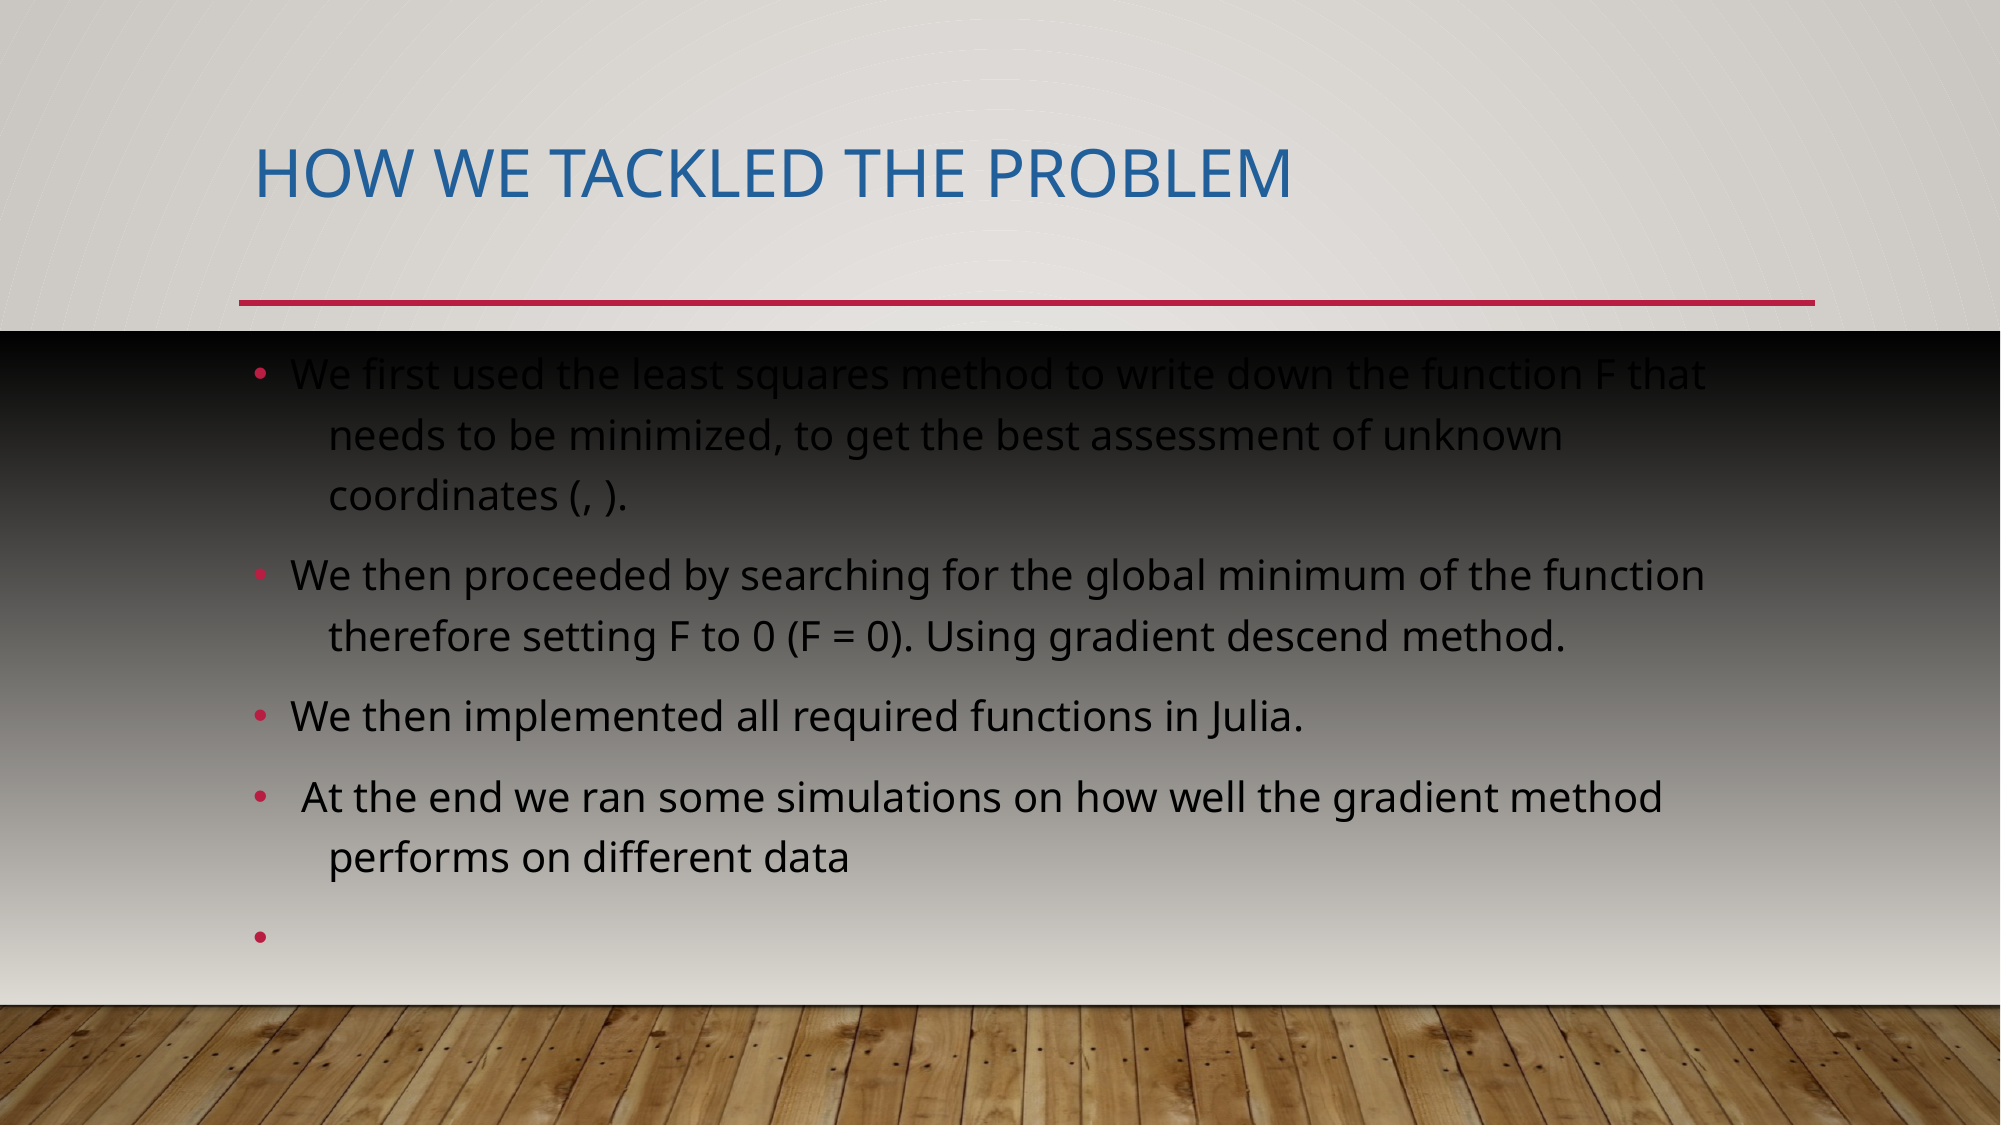

# How we tackled the problem
We first used the least squares method to write down the function F that needs to be minimized, to get the best assessment of unknown coordinates (, ).
We then proceeded by searching for the global minimum of the function therefore setting F to 0 (F = 0). Using gradient descend method.
We then implemented all required functions in Julia.
 At the end we ran some simulations on how well the gradient method performs on different data